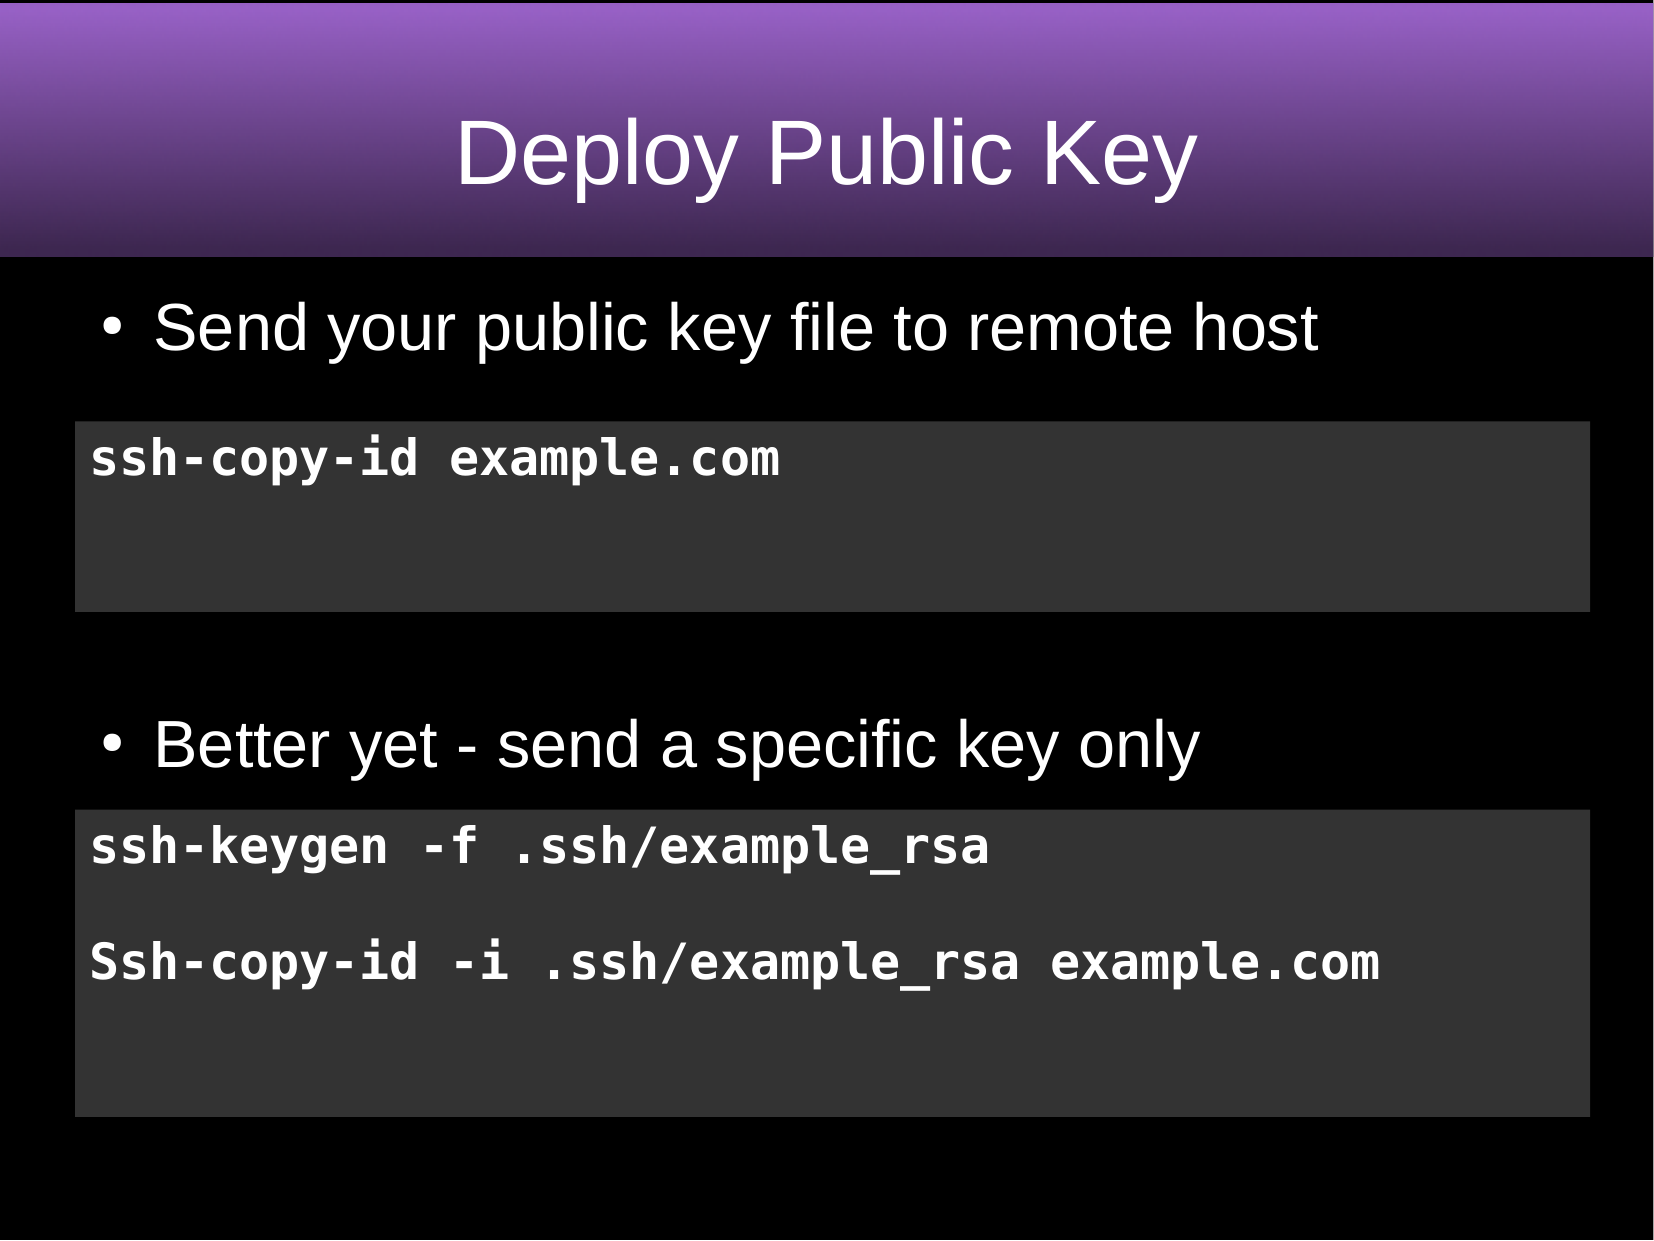

# Deploy Public Key
Send your public key file to remote host
Better yet - send a specific key only
ssh-copy-id example.com
ssh-keygen -f .ssh/example_rsa
Ssh-copy-id -i .ssh/example_rsa example.com